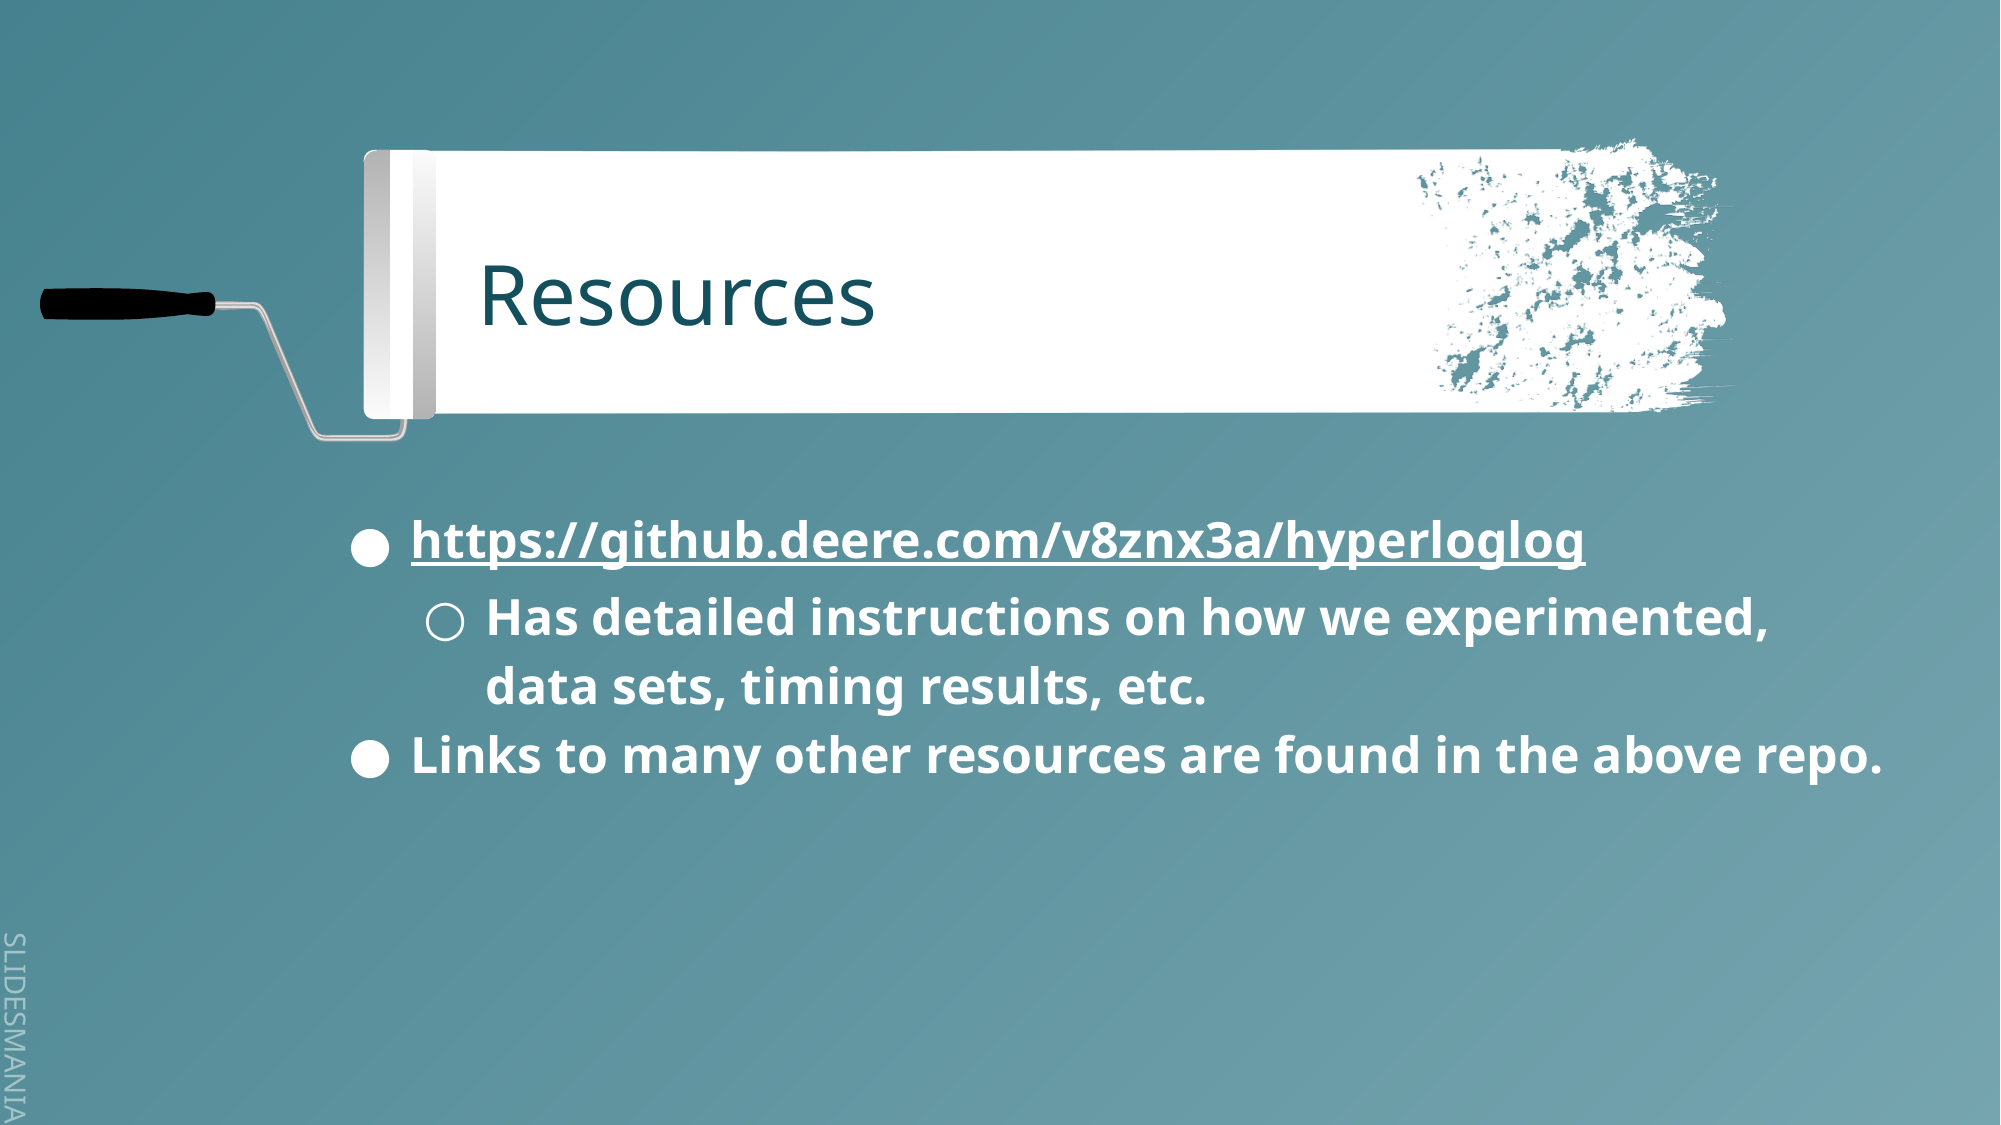

# Resources
https://github.deere.com/v8znx3a/hyperloglog
Has detailed instructions on how we experimented, data sets, timing results, etc.
Links to many other resources are found in the above repo.